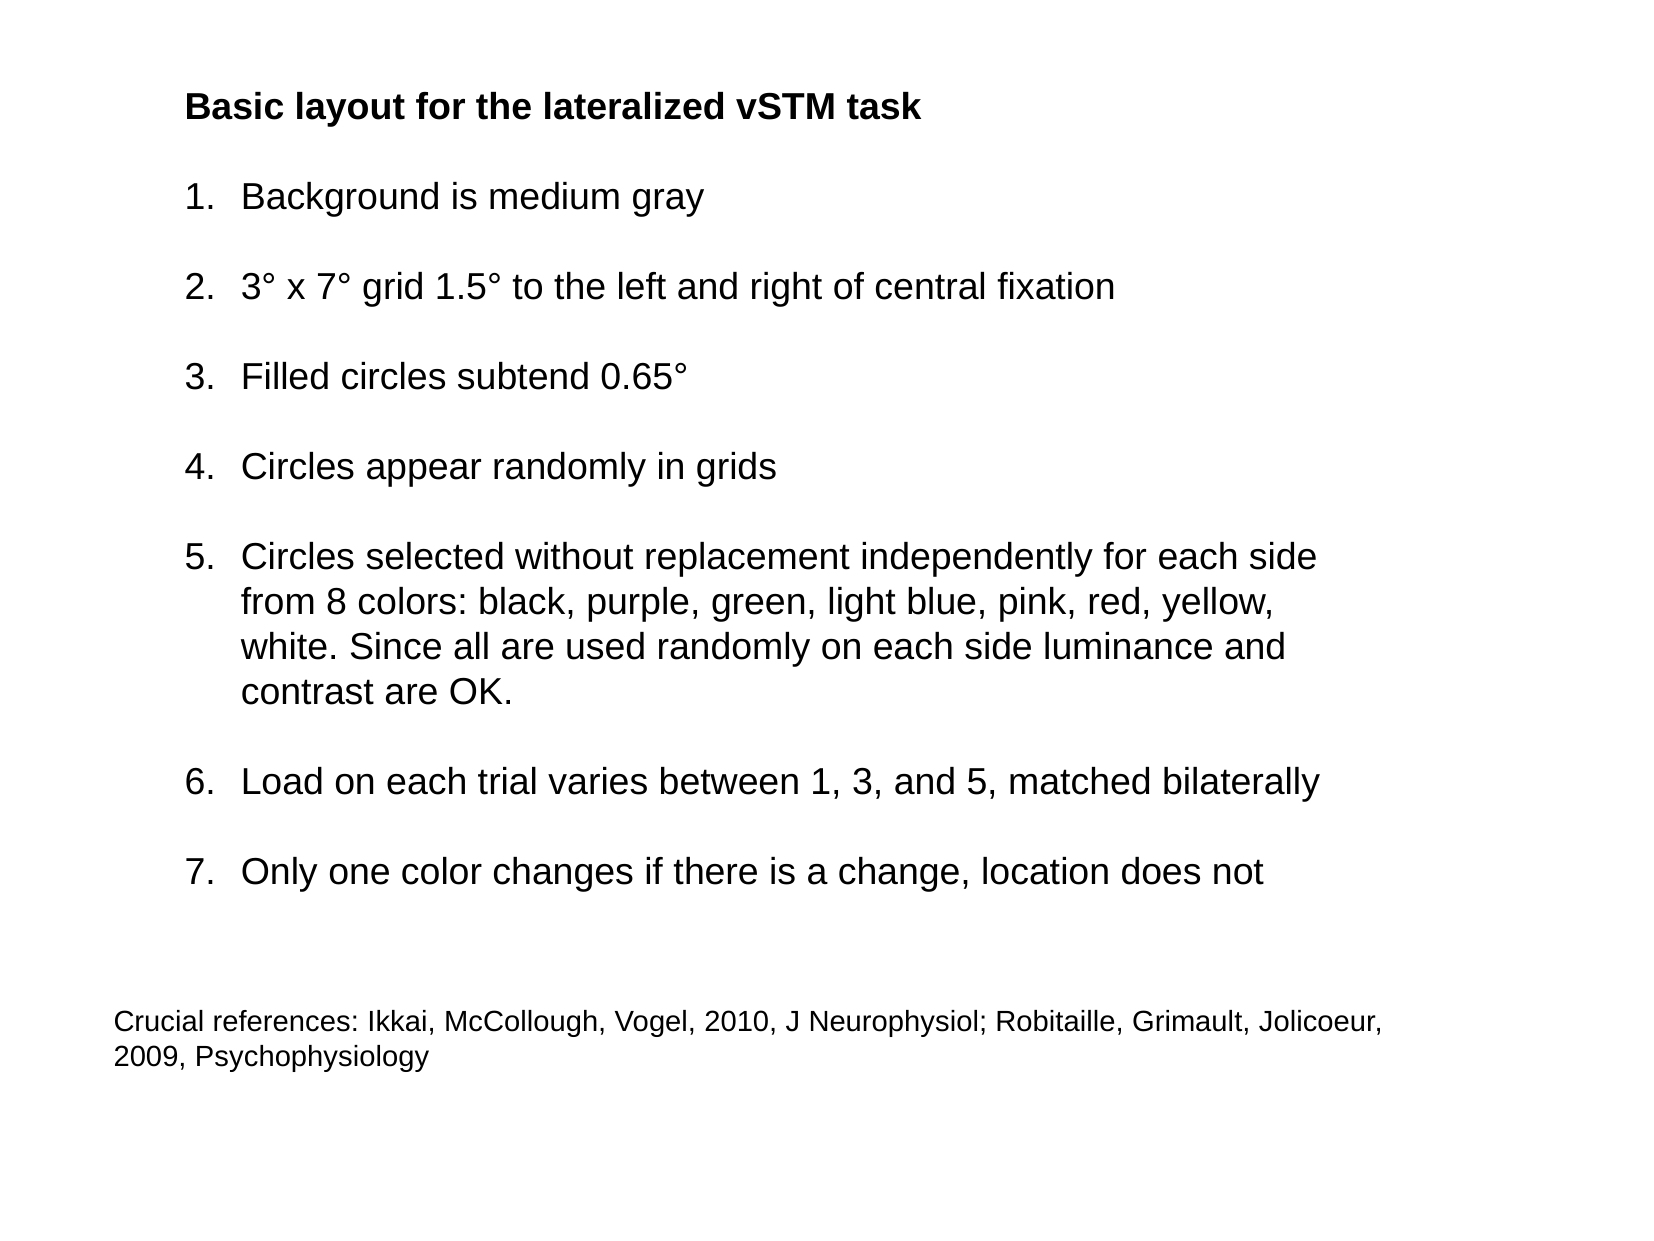

Basic layout for the lateralized vSTM task
Background is medium gray
3° x 7° grid 1.5° to the left and right of central fixation
Filled circles subtend 0.65°
Circles appear randomly in grids
Circles selected without replacement independently for each side from 8 colors: black, purple, green, light blue, pink, red, yellow, white. Since all are used randomly on each side luminance and contrast are OK.
Load on each trial varies between 1, 3, and 5, matched bilaterally
Only one color changes if there is a change, location does not
Crucial references: Ikkai, McCollough, Vogel, 2010, J Neurophysiol; Robitaille, Grimault, Jolicoeur, 2009, Psychophysiology